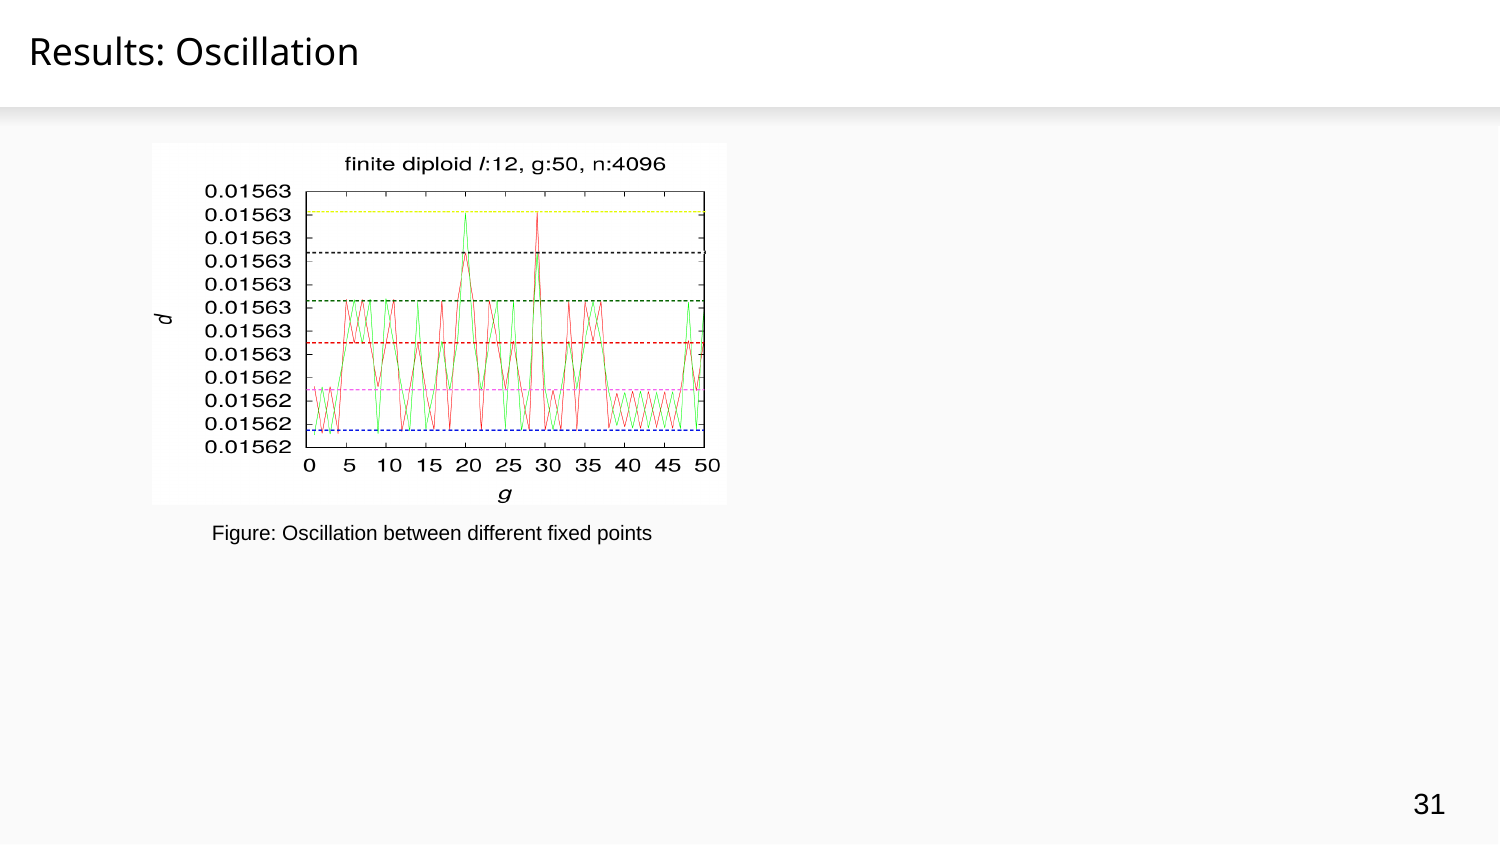

# Results: Oscillation
Figure: Oscillation between different fixed points
31